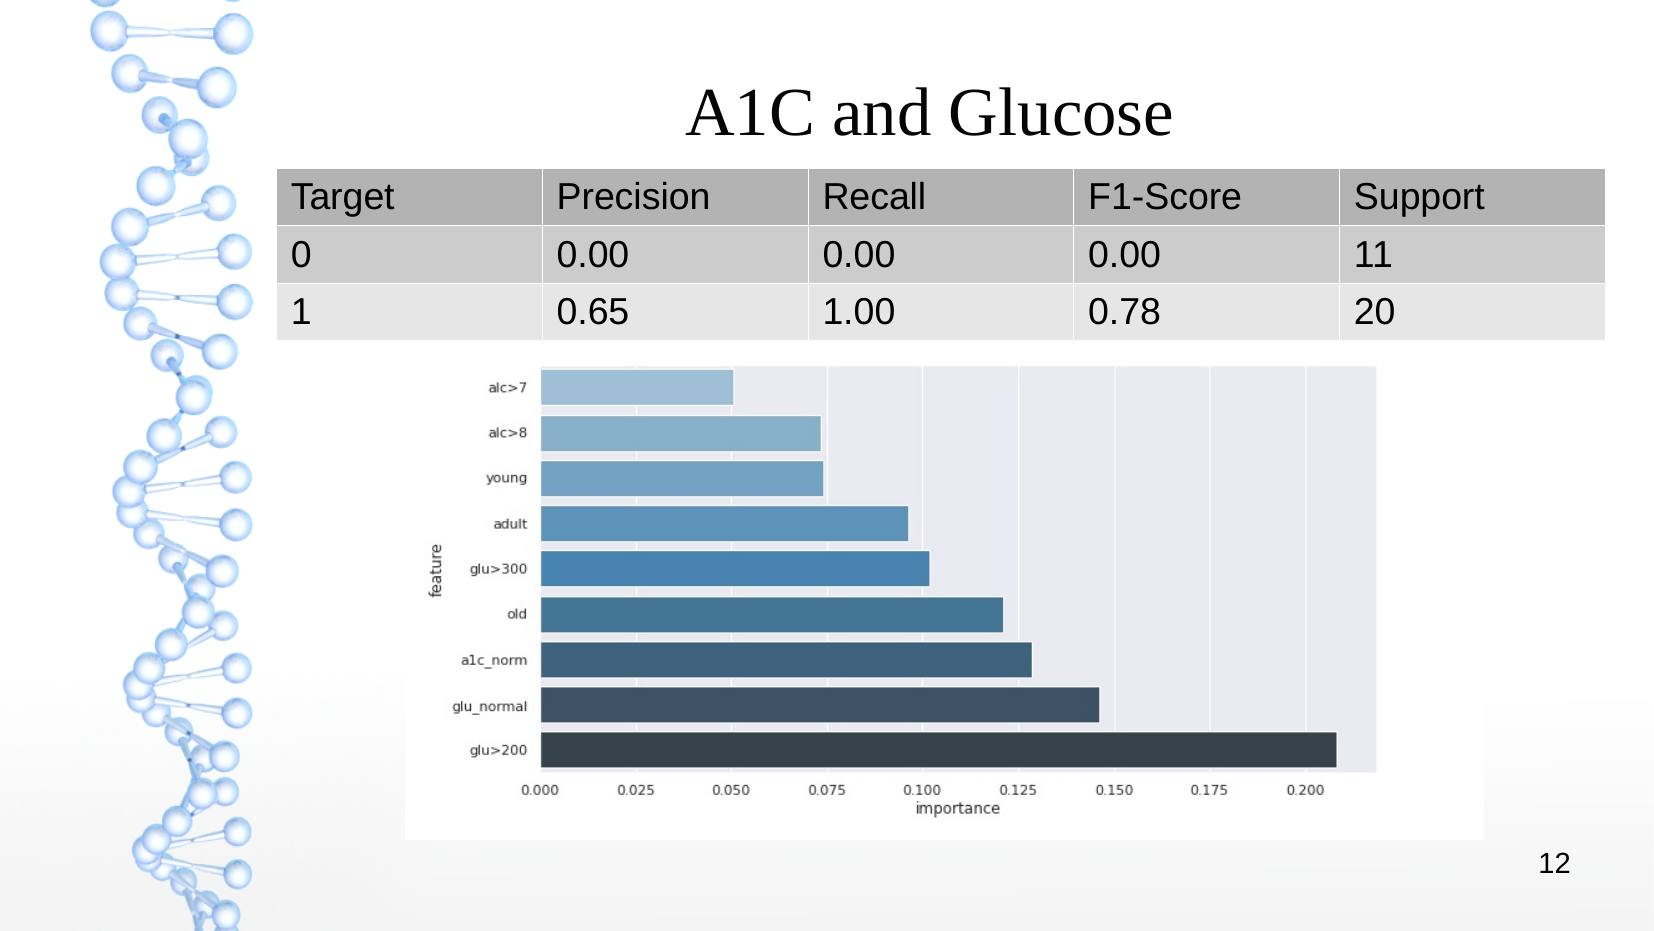

# A1C and Glucose
| Target | Precision | Recall | F1-Score | Support |
| --- | --- | --- | --- | --- |
| 0 | 0.00 | 0.00 | 0.00 | 11 |
| 1 | 0.65 | 1.00 | 0.78 | 20 |
12